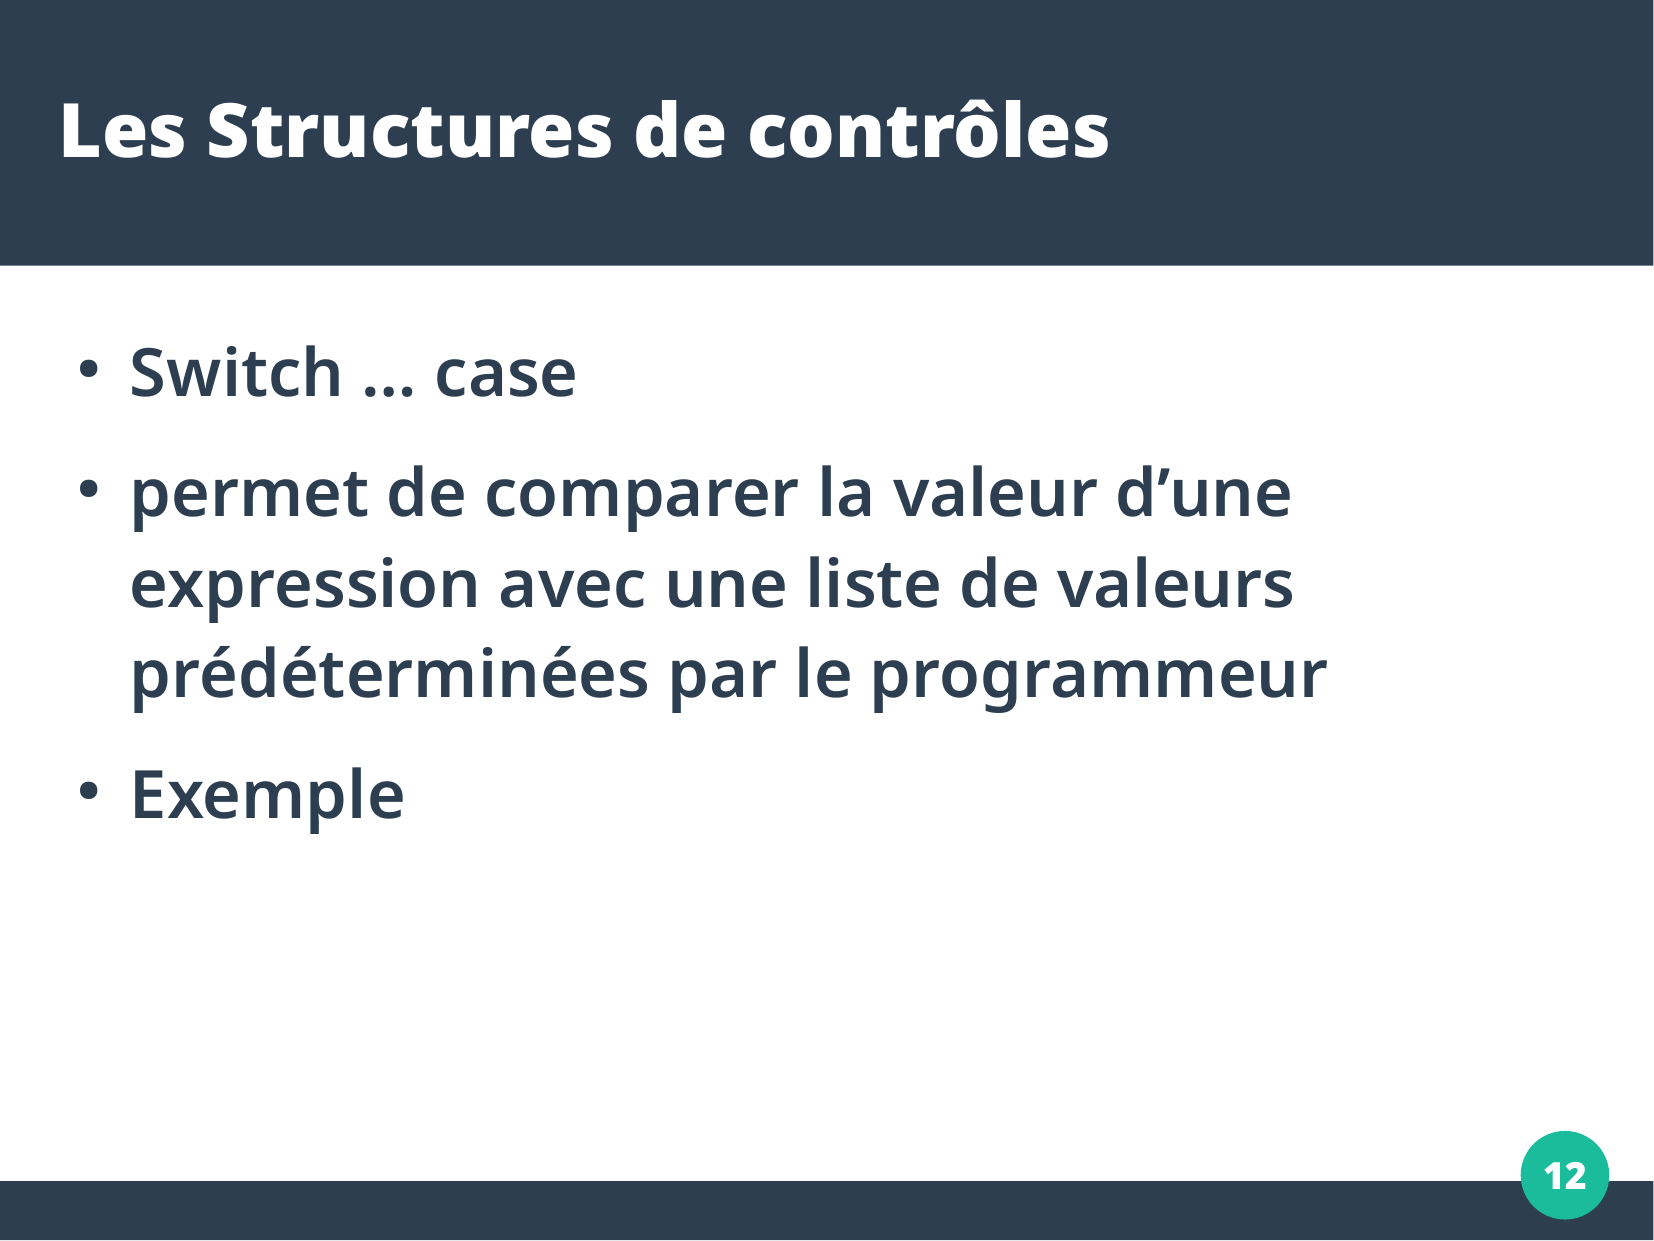

# Les Structures de contrôles
Switch … case
permet de comparer la valeur d’une expression avec une liste de valeurs prédéterminées par le programmeur
Exemple
12